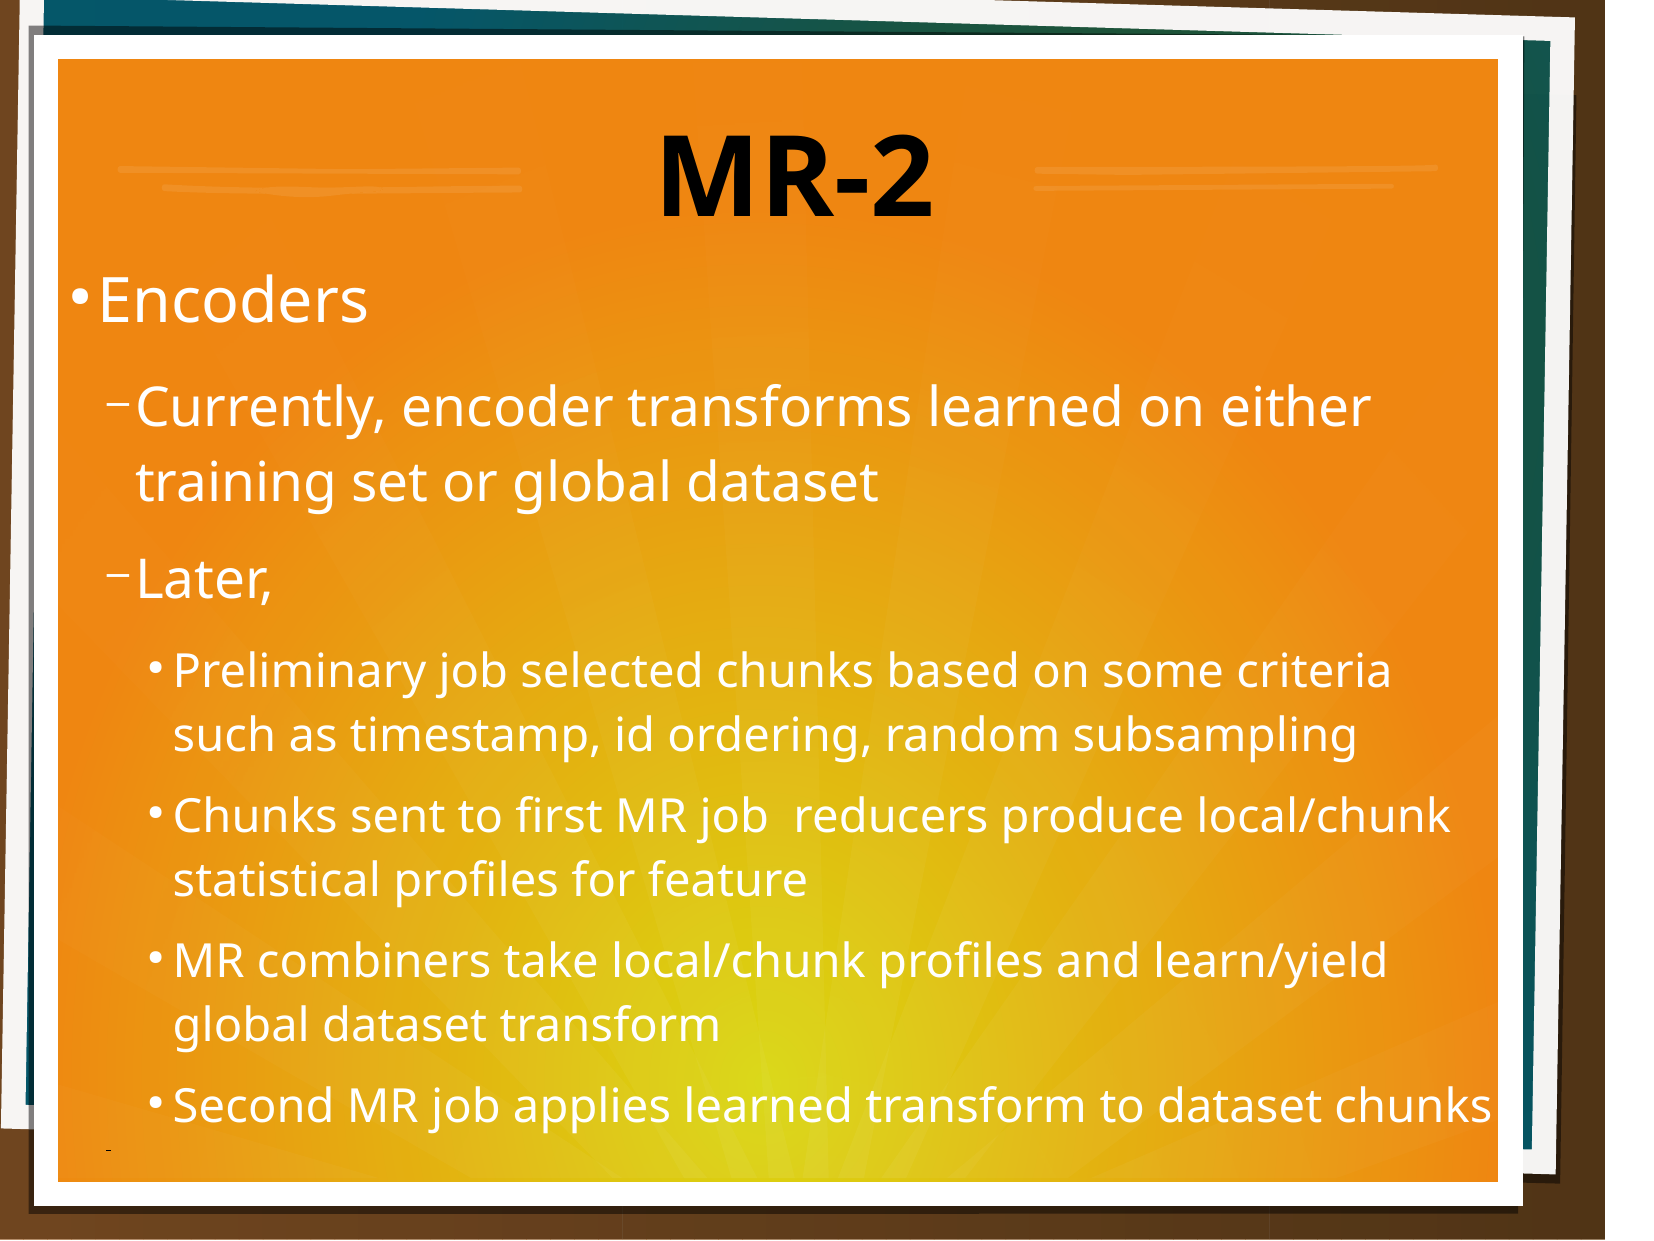

# MR-2
Encoders
Currently, encoder transforms learned on either training set or global dataset
Later,
Preliminary job selected chunks based on some criteria such as timestamp, id ordering, random subsampling
Chunks sent to first MR job reducers produce local/chunk statistical profiles for feature
MR combiners take local/chunk profiles and learn/yield global dataset transform
Second MR job applies learned transform to dataset chunks